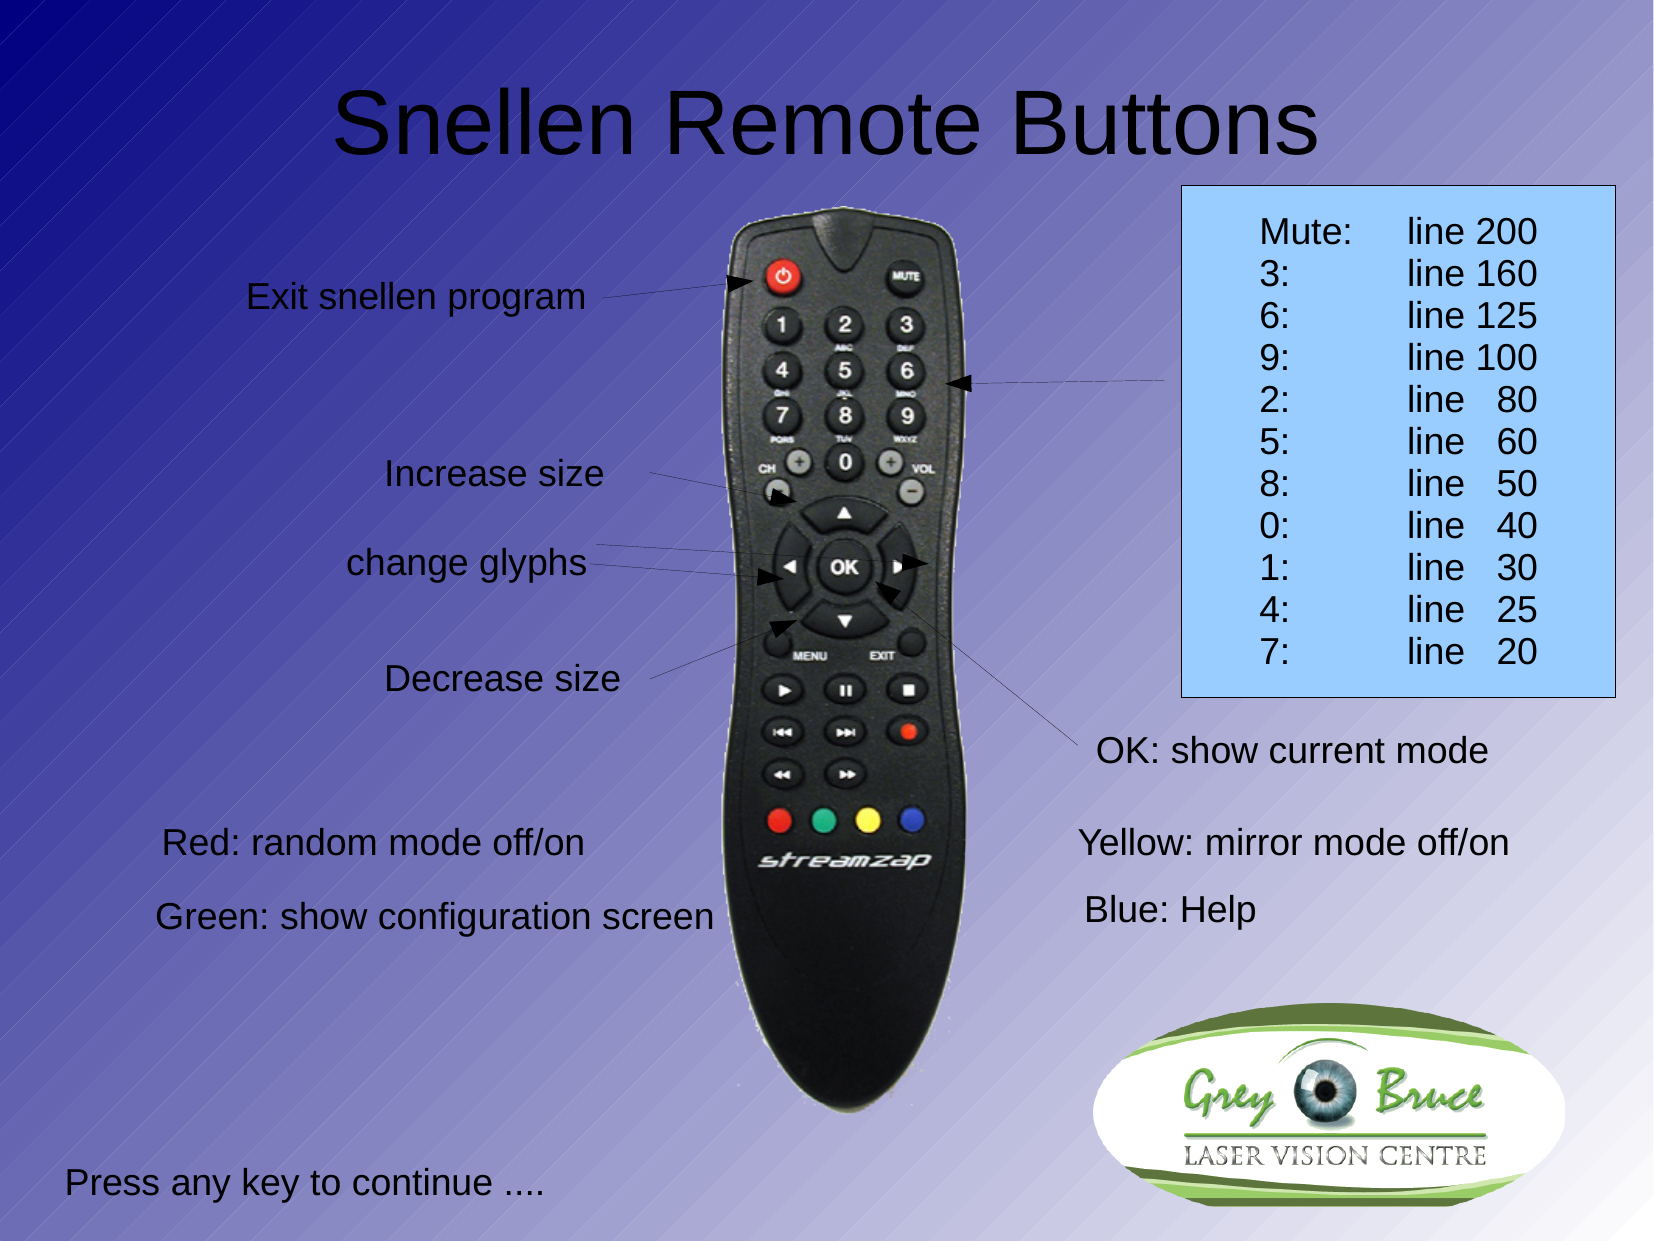

# Snellen Remote Buttons
Mute:	line 200
3: 		line 160
6:		line 125
9:		line 100
2:		line 80
5:		line 60
8:		line 50
0:		line 40
1:		line 30
4:		line 25
7:		line 20
Exit snellen program
Increase size
change glyphs
Decrease size
OK: show current mode
Red: random mode off/on
Yellow: mirror mode off/on
Blue: Help
Green: show configuration screen
Press any key to continue ....